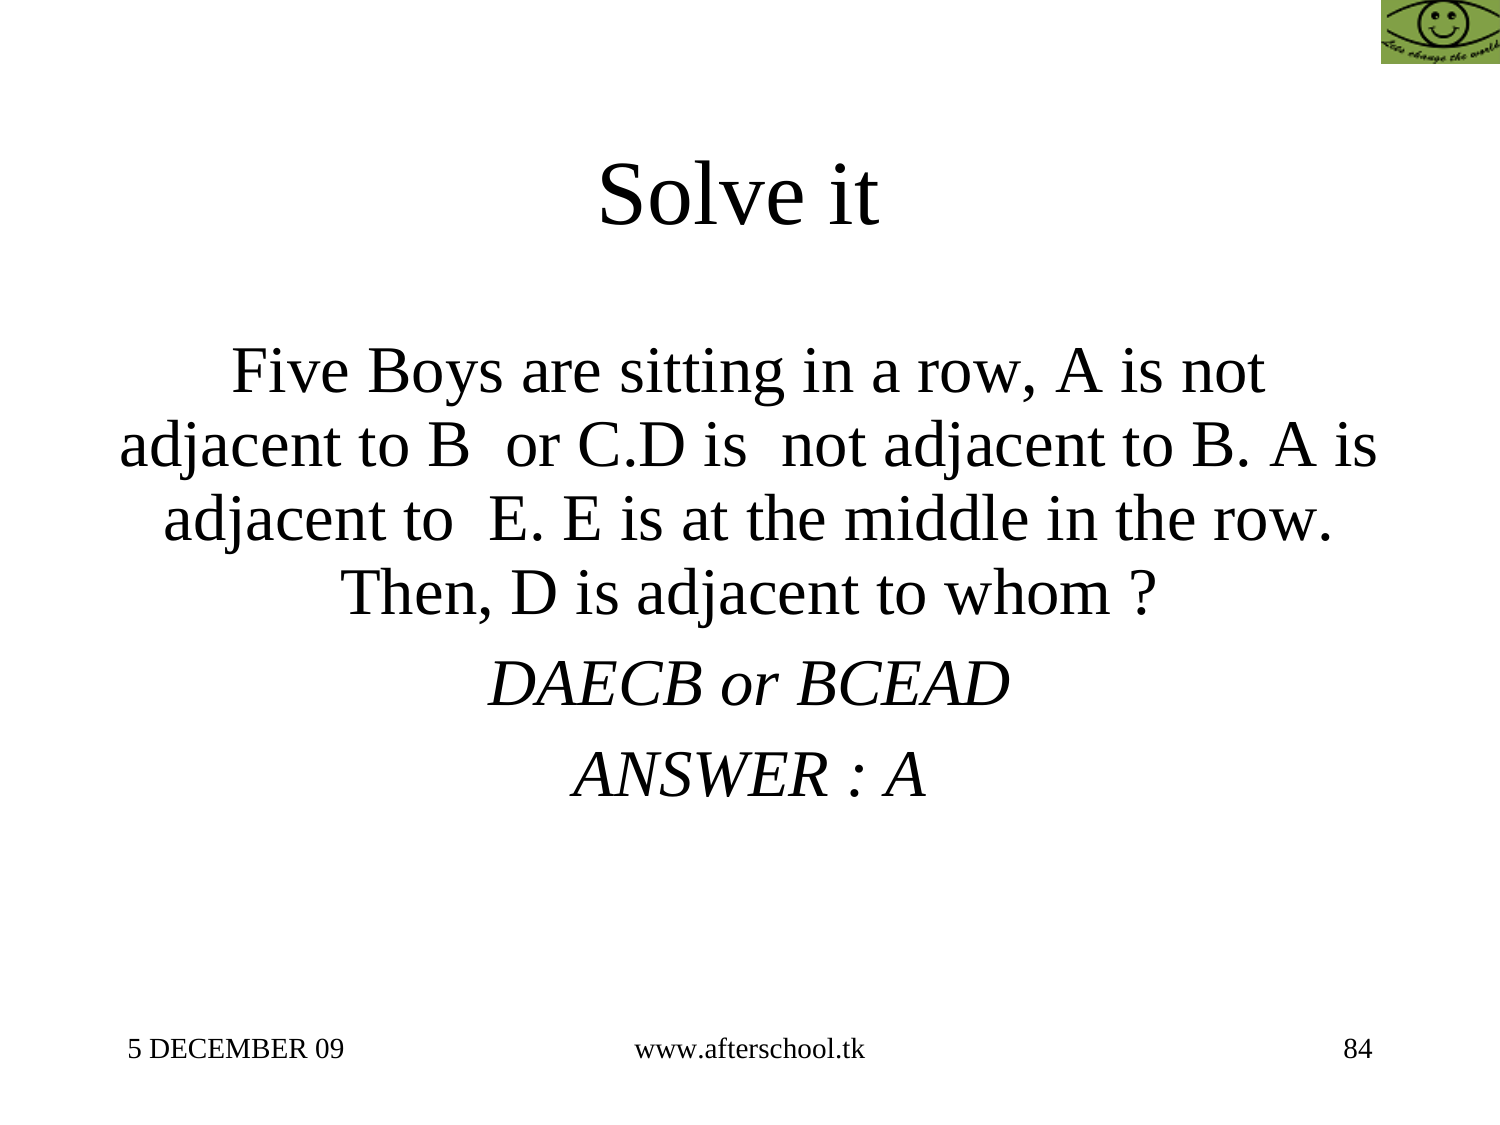

# Solve it
Five Boys are sitting in a row, A is not adjacent to B or C.D is not adjacent to B. A is adjacent to E. E is at the middle in the row. Then, D is adjacent to whom ?
DAECB or BCEAD
ANSWER : A
MFI Seminar Jain PG College
AFTERSCHOOOL centre for social entrepreneurship
84